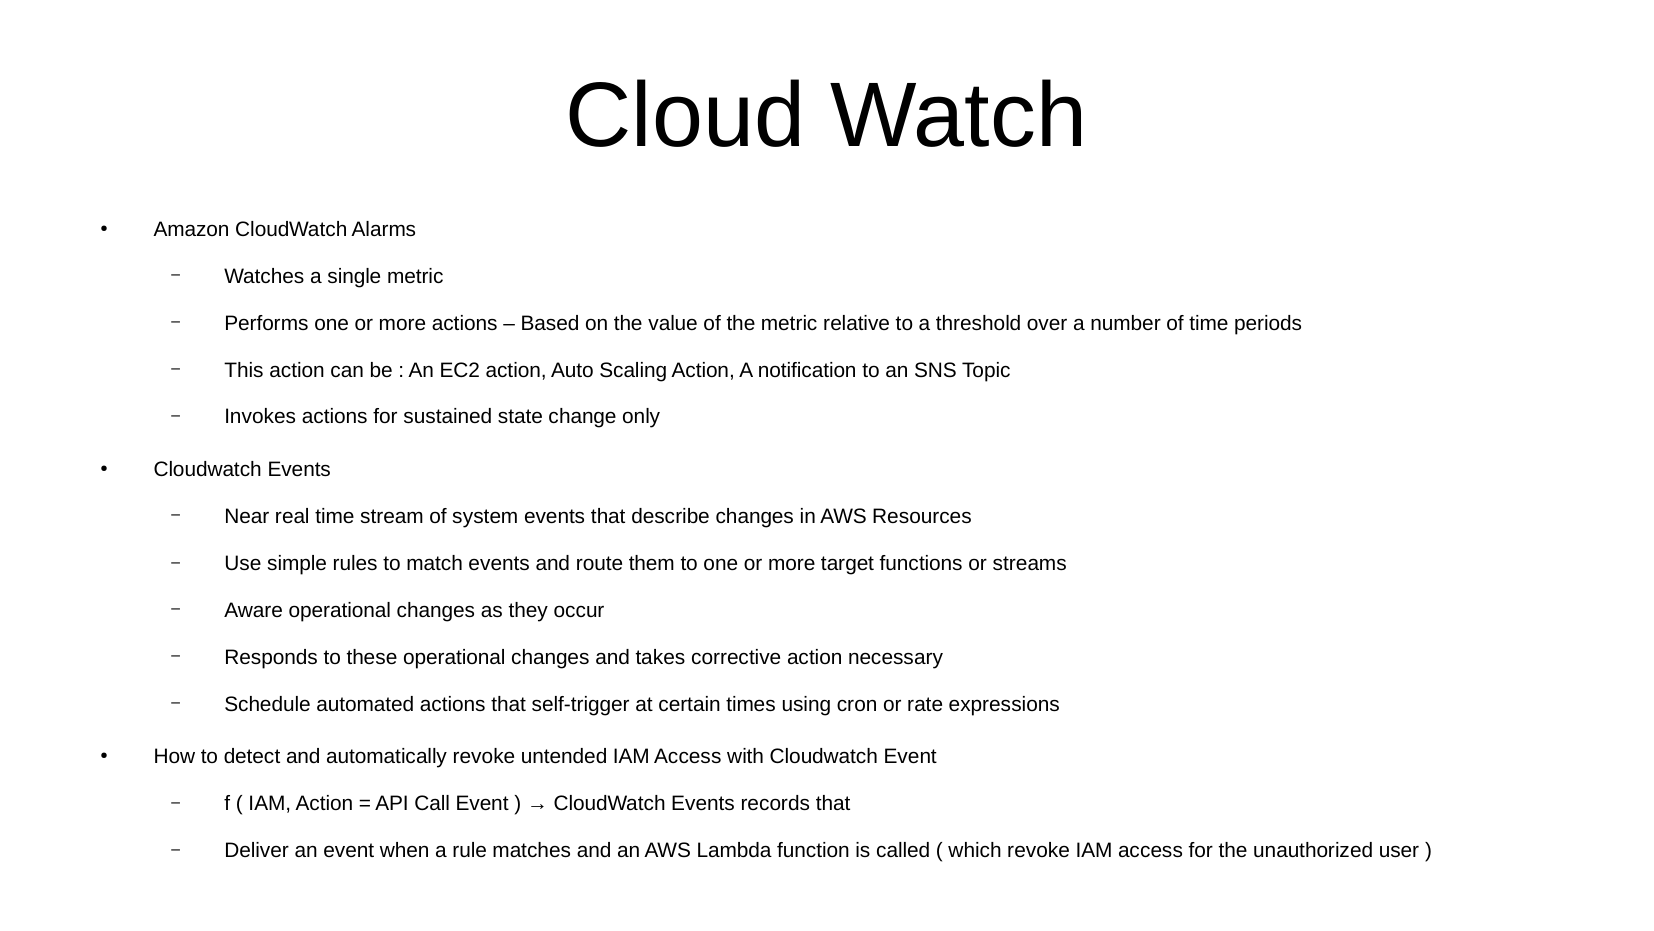

# Cloud Watch
Amazon CloudWatch Alarms
Watches a single metric
Performs one or more actions – Based on the value of the metric relative to a threshold over a number of time periods
This action can be : An EC2 action, Auto Scaling Action, A notification to an SNS Topic
Invokes actions for sustained state change only
Cloudwatch Events
Near real time stream of system events that describe changes in AWS Resources
Use simple rules to match events and route them to one or more target functions or streams
Aware operational changes as they occur
Responds to these operational changes and takes corrective action necessary
Schedule automated actions that self-trigger at certain times using cron or rate expressions
How to detect and automatically revoke untended IAM Access with Cloudwatch Event
f ( IAM, Action = API Call Event ) → CloudWatch Events records that
Deliver an event when a rule matches and an AWS Lambda function is called ( which revoke IAM access for the unauthorized user )